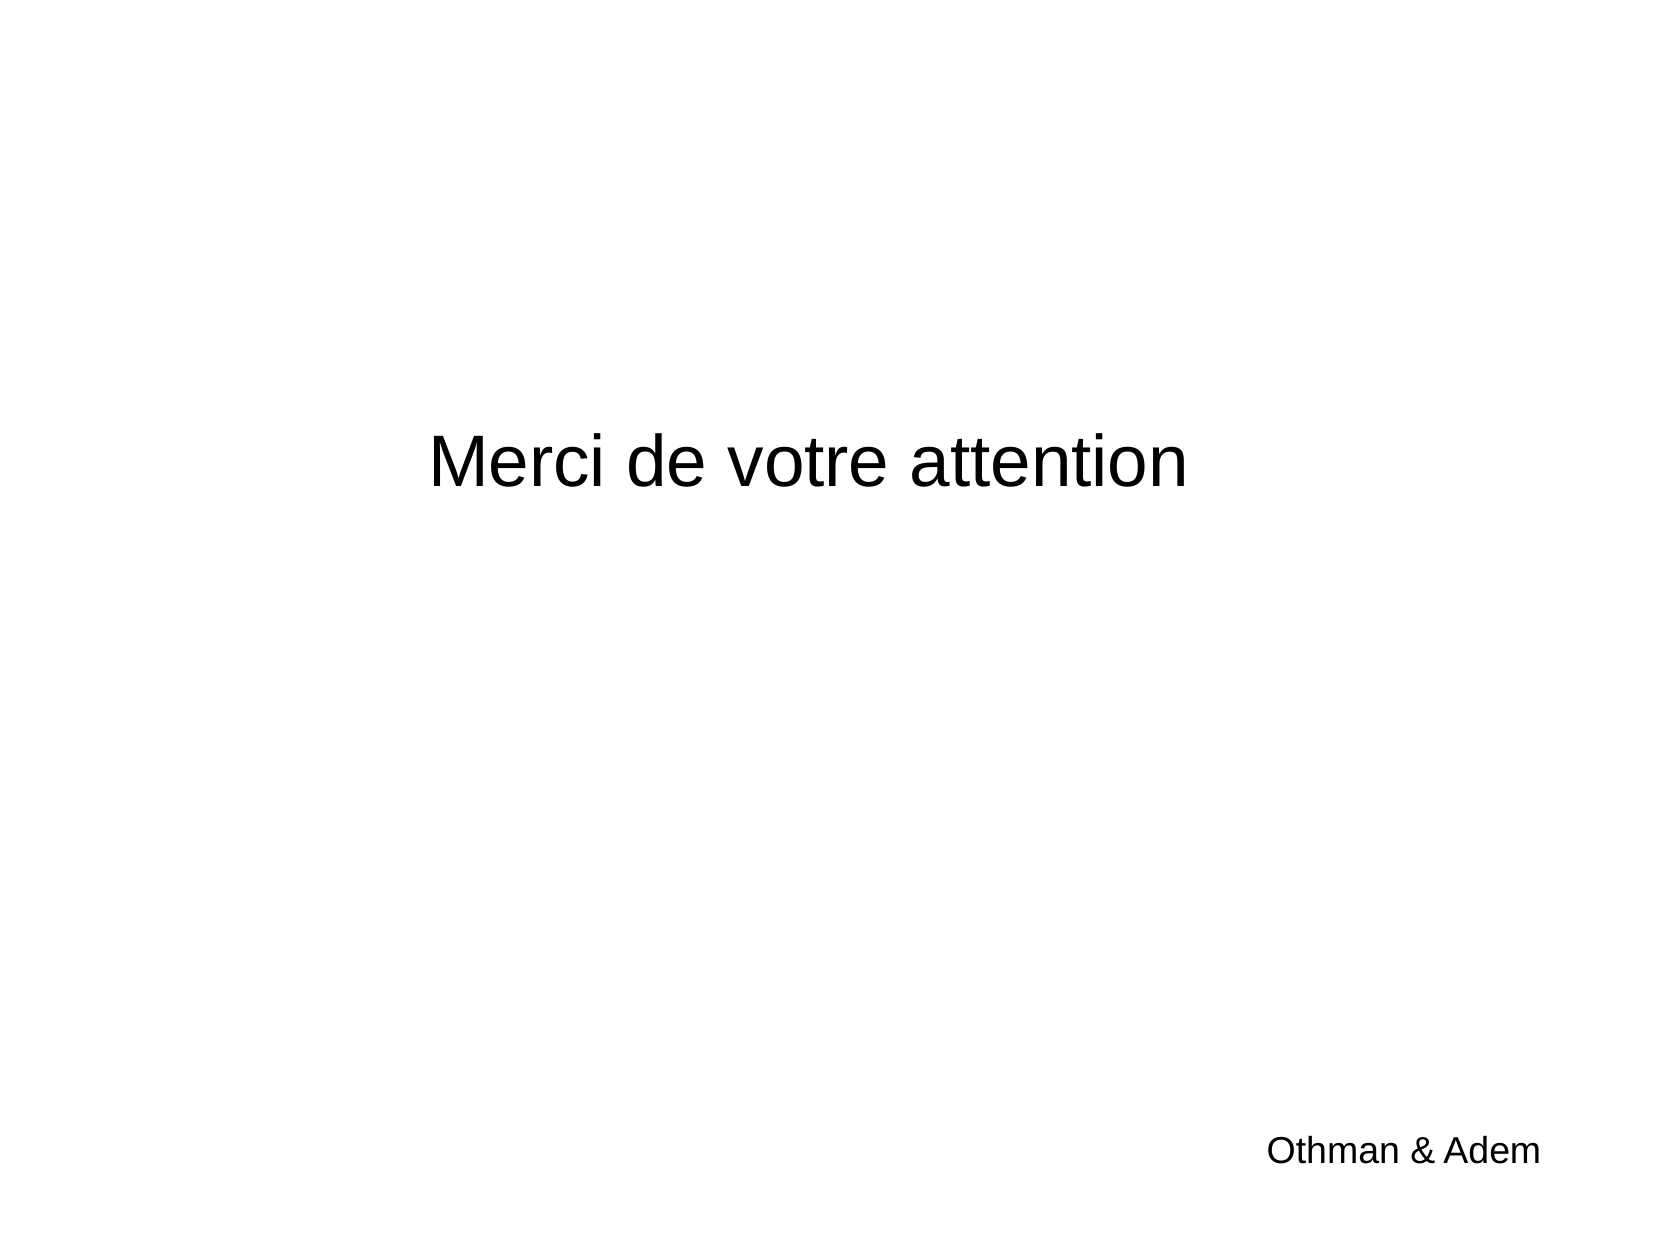

Merci de votre attention
Othman & Adem